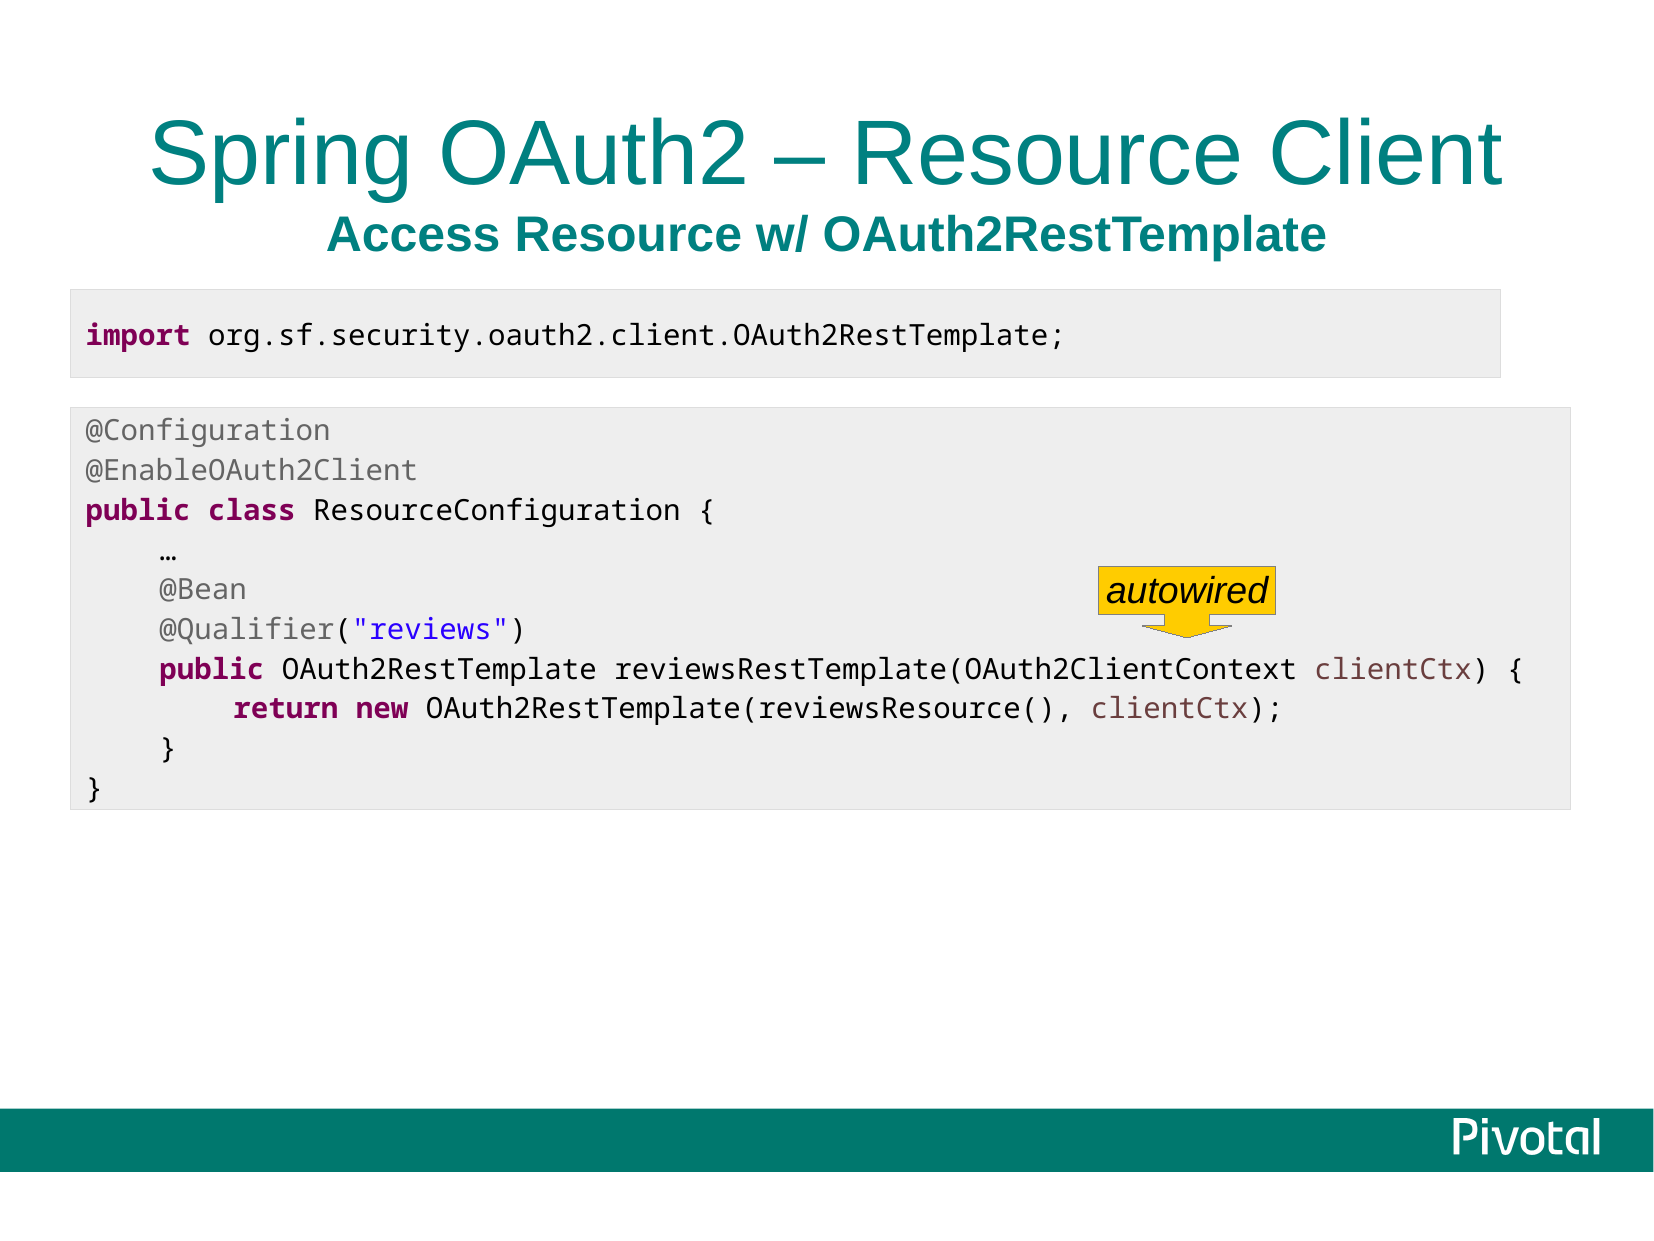

# Spring OAuth2 – Resource Client
Access Resource w/ OAuth2RestTemplate
import org.sf.security.oauth2.client.OAuth2RestTemplate;
@Configuration
@EnableOAuth2Client
public class ResourceConfiguration {
	…
	@Bean
	@Qualifier("reviews")
	public OAuth2RestTemplate reviewsRestTemplate(OAuth2ClientContext clientCtx) {
		return new OAuth2RestTemplate(reviewsResource(), clientCtx);
	}
}
autowired